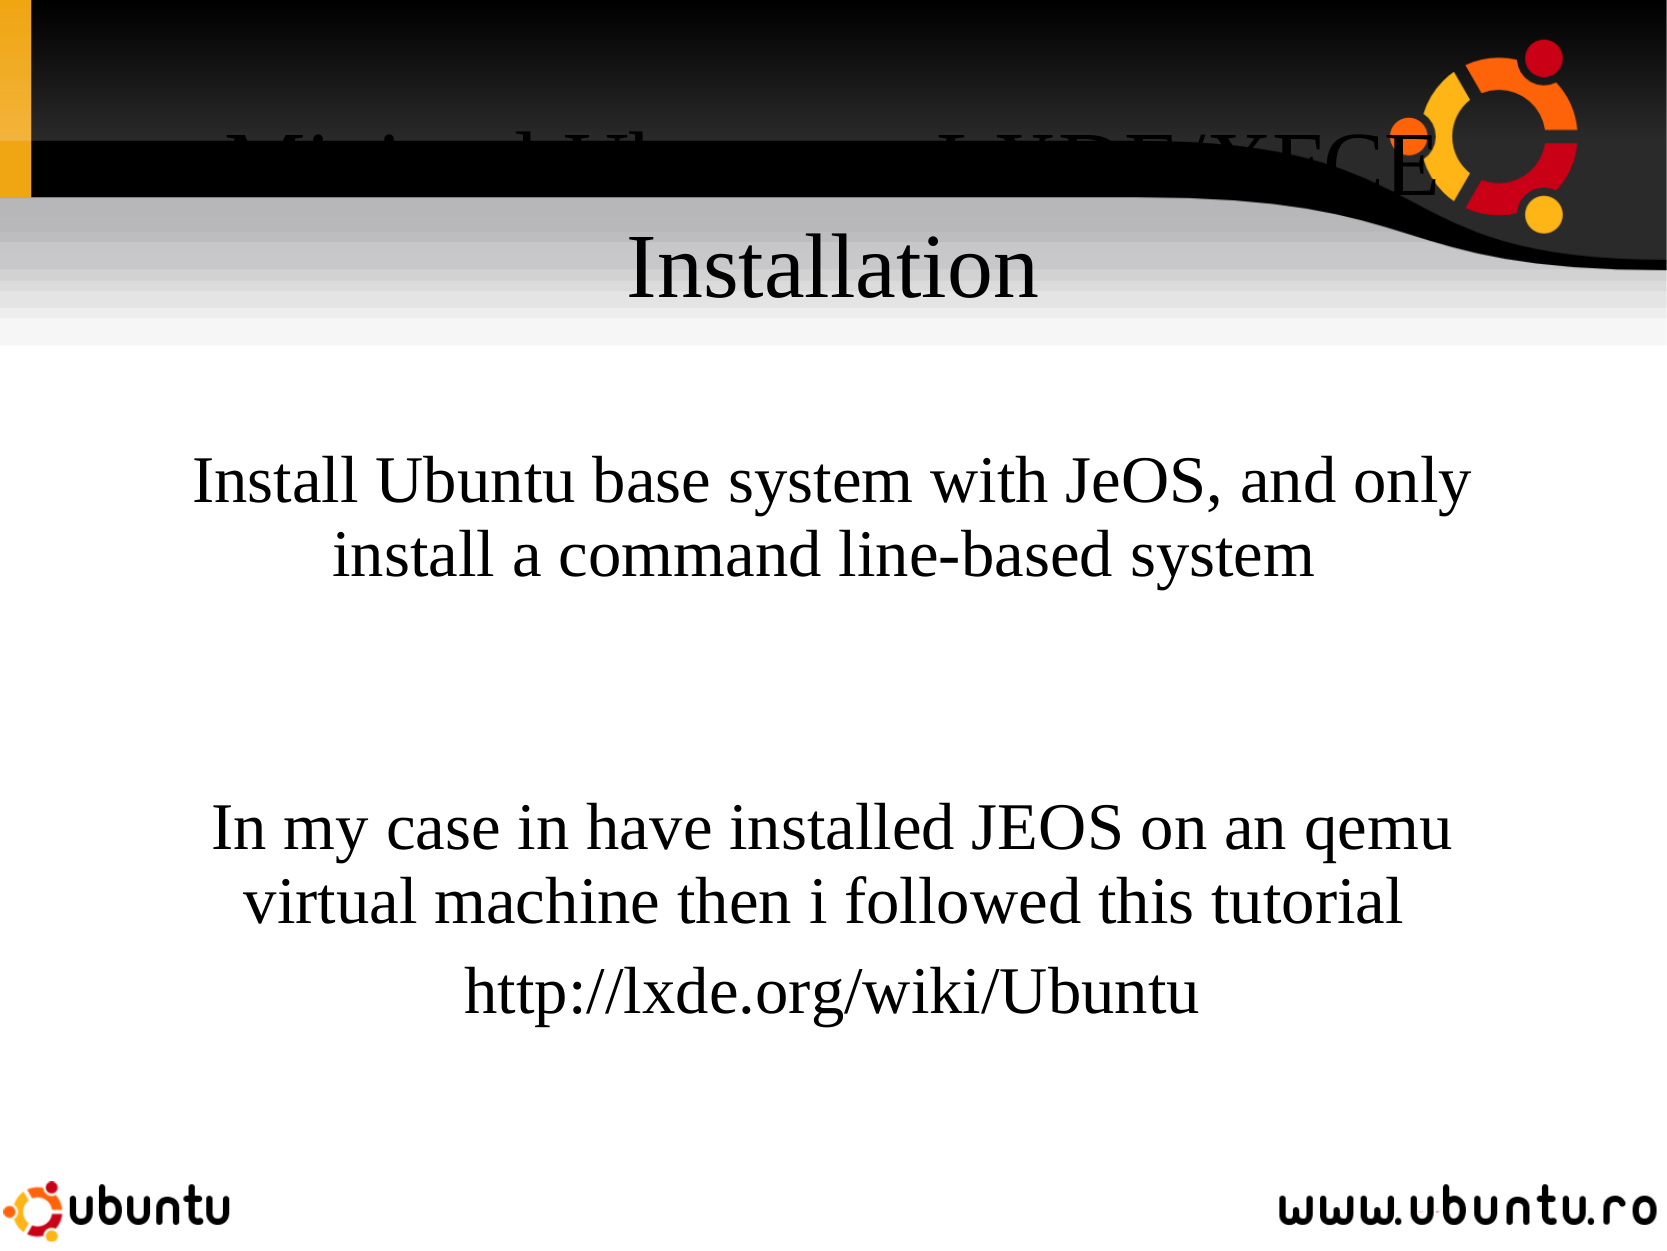

# Minimal Ubuntu + LXDE/XFCE Installation
Install Ubuntu base system with JeOS, and only install a command line-based system
In my case in have installed JEOS on an qemu virtual machine then i followed this tutorial
http://lxde.org/wiki/Ubuntu